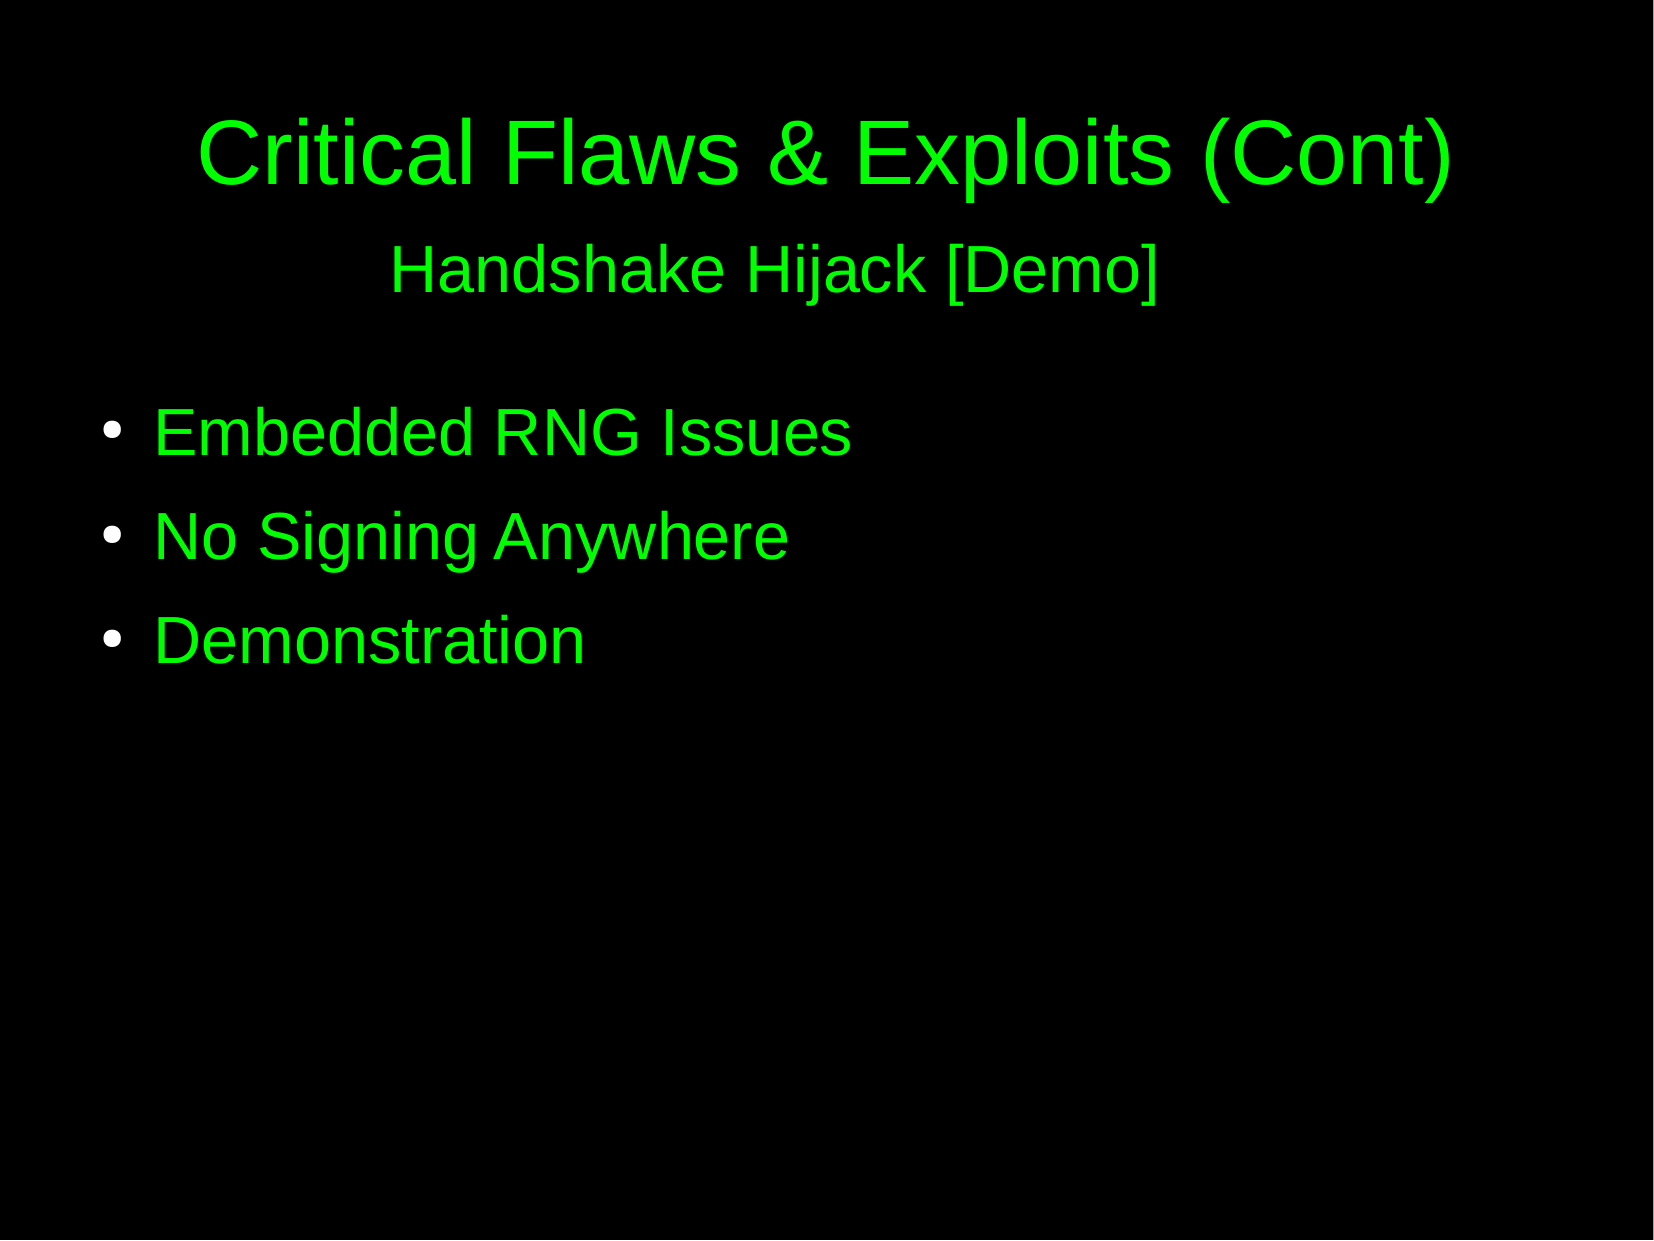

# Critical Flaws & Exploits (Cont)
Handshake Hijack [Demo]
Embedded RNG Issues
No Signing Anywhere
Demonstration